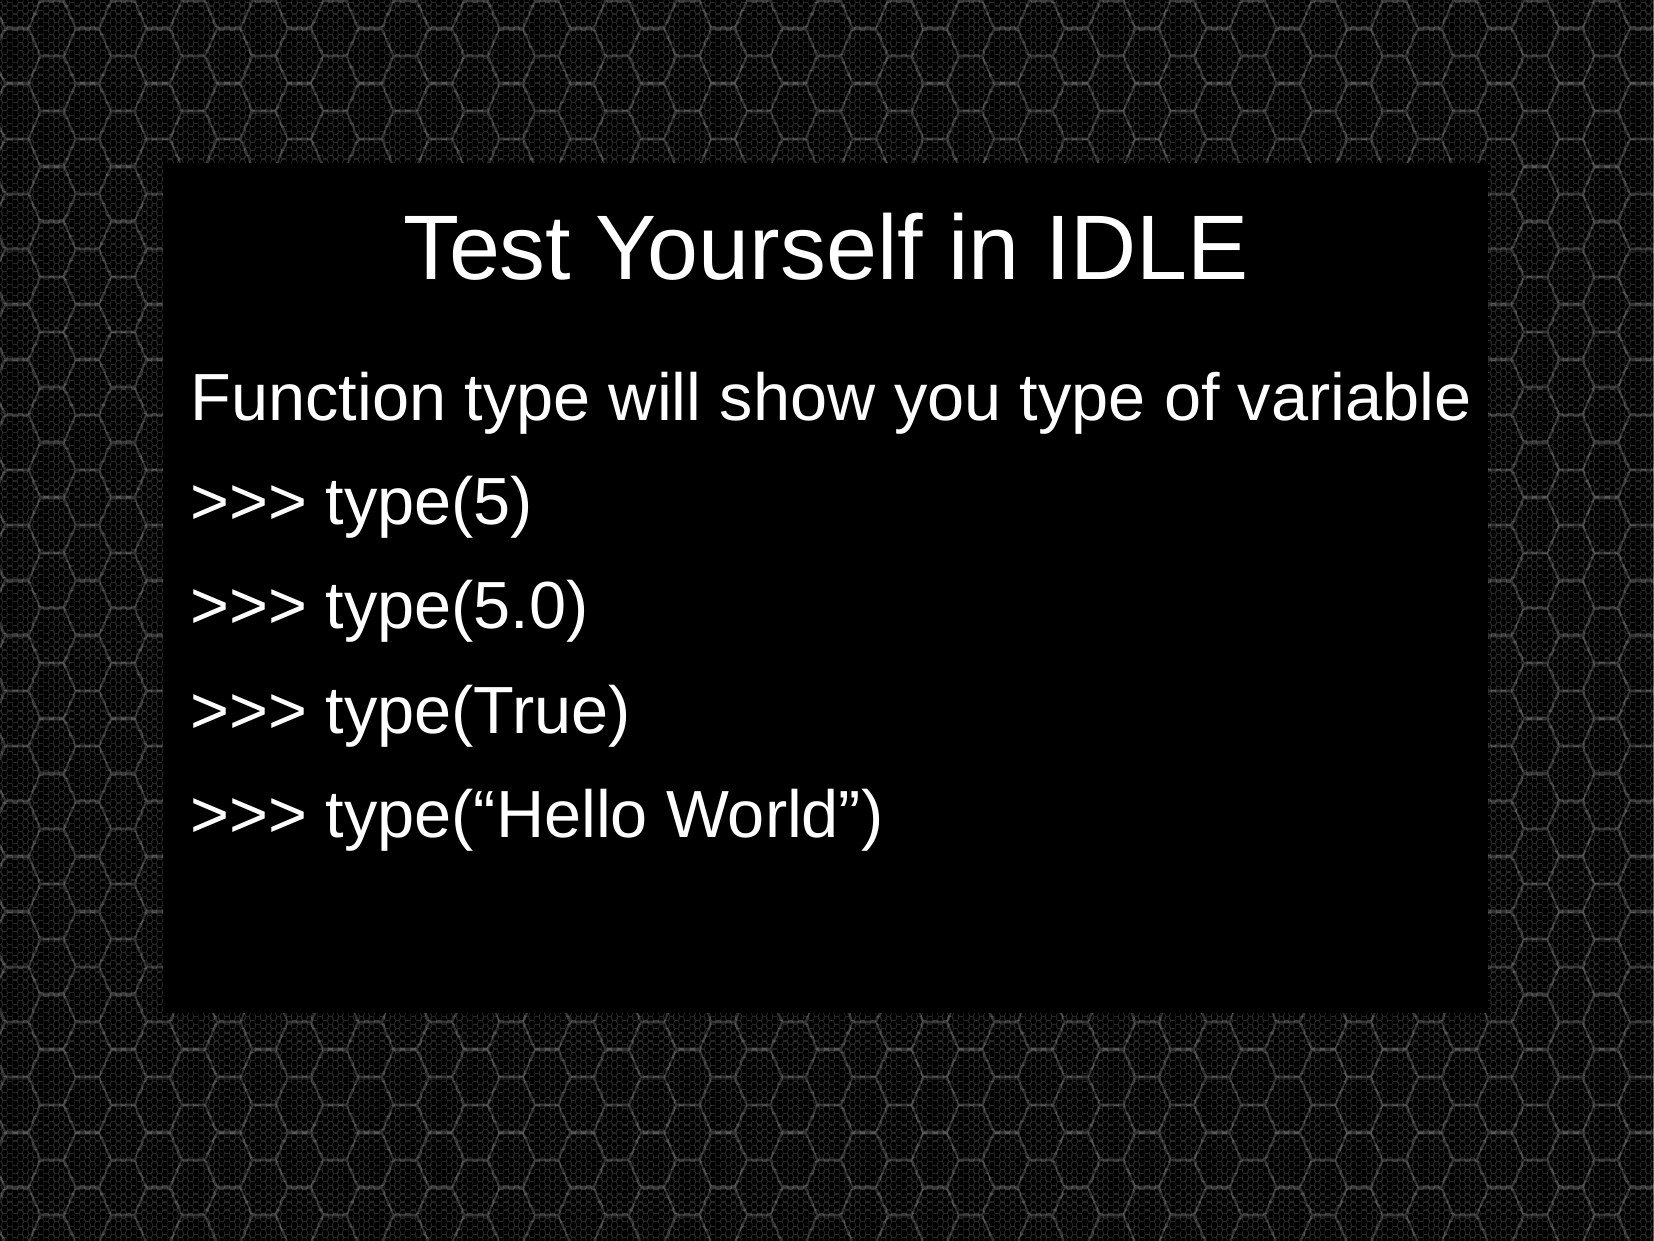

# Test Yourself in IDLE
Function type will show you type of variable
>>> type(5)
>>> type(5.0)
>>> type(True)
>>> type(“Hello World”)